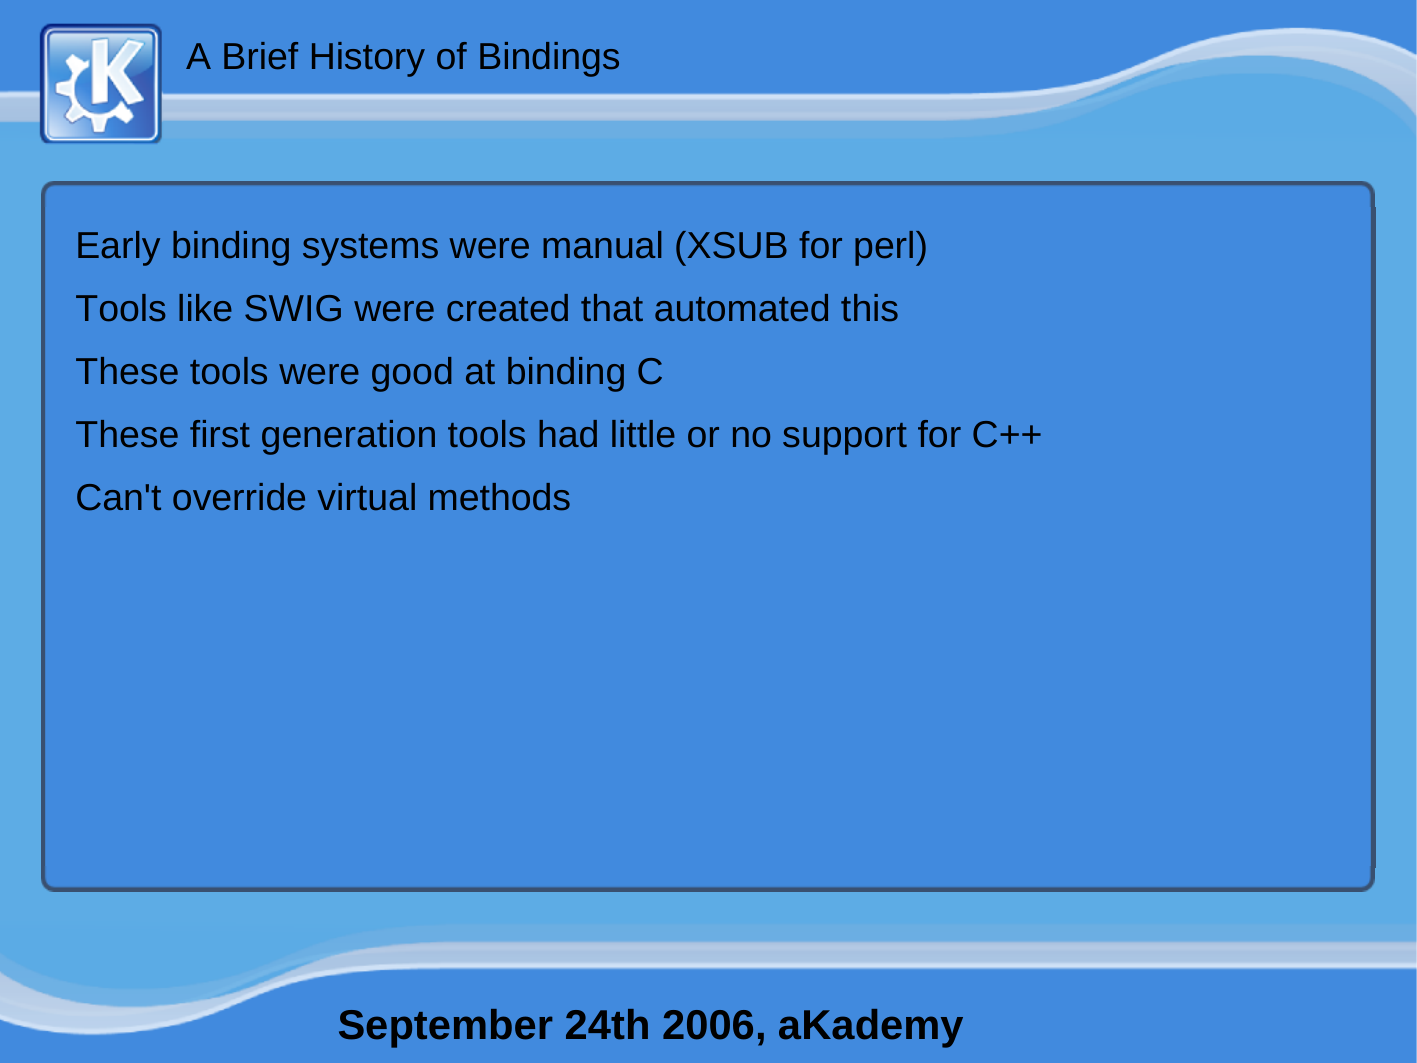

A Brief History of Bindings
 Early binding systems were manual (XSUB for perl)
 Tools like SWIG were created that automated this
 These tools were good at binding C
 These first generation tools had little or no support for C++
 Can't override virtual methods